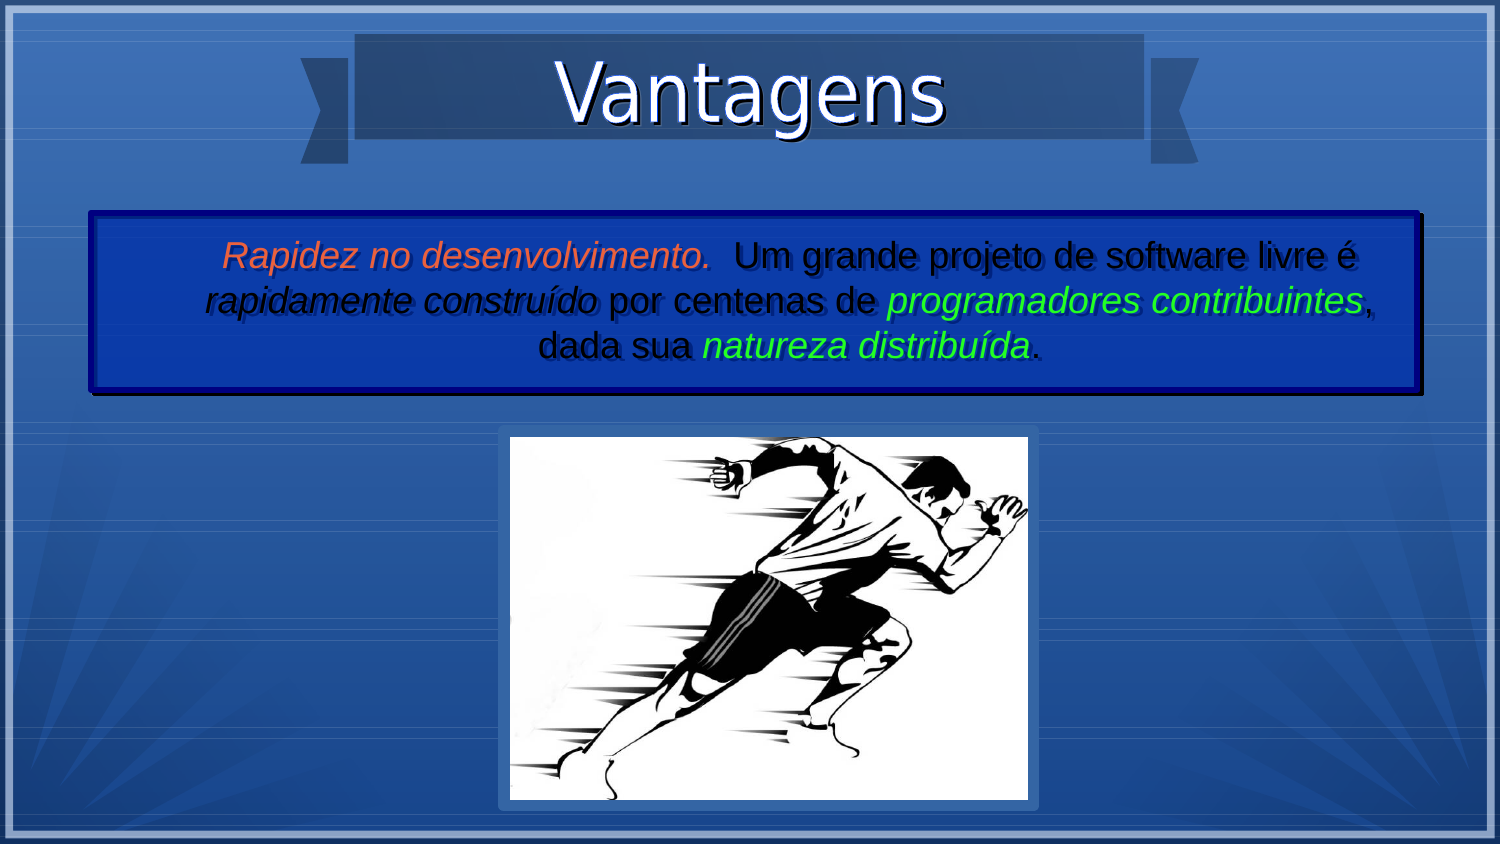

# Vantagens
Rapidez no desenvolvimento. Um grande projeto de software livre é rapidamente construído por centenas de programadores contribuintes, dada sua natureza distribuída.